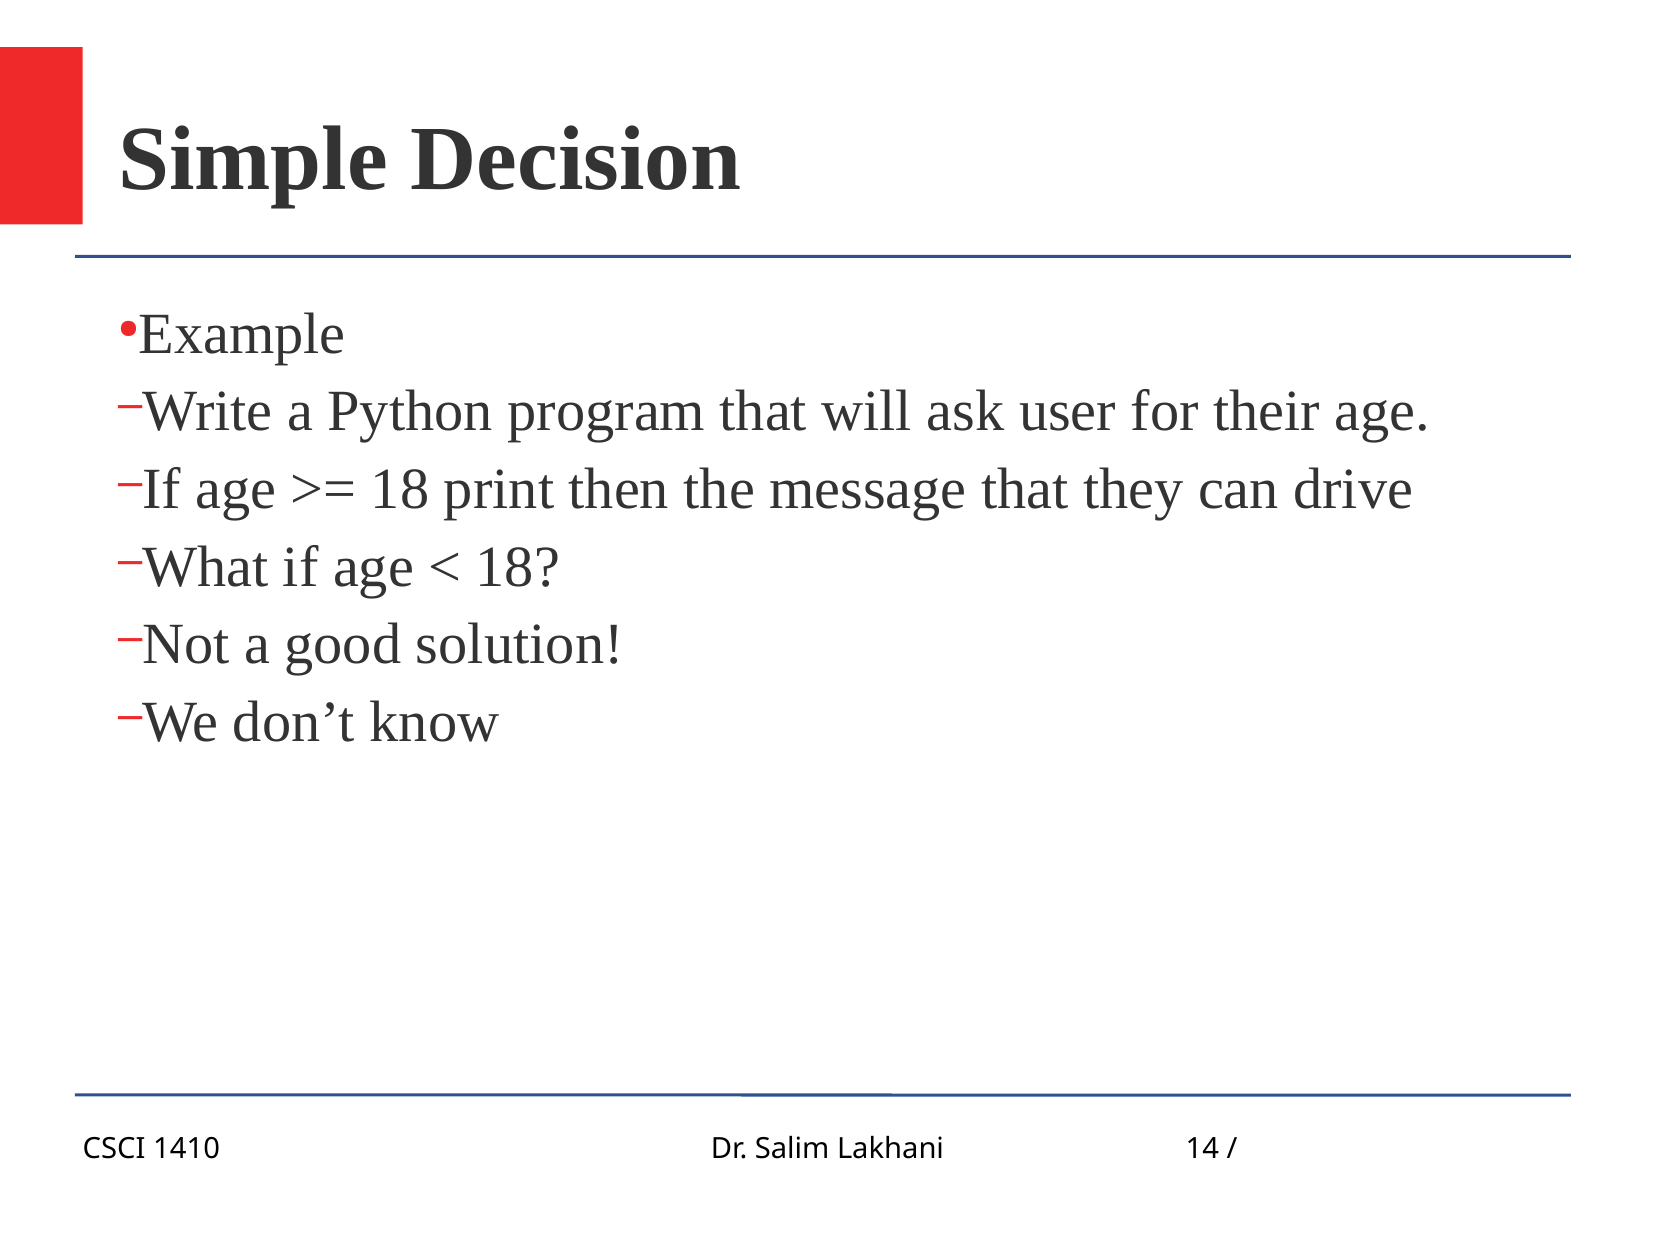

# Simple Decision
Example
Write a Python program that will ask user for their age.
If age >= 18 print then the message that they can drive
What if age < 18?
Not a good solution!
We don’t know
CSCI 1410
Dr. Salim Lakhani